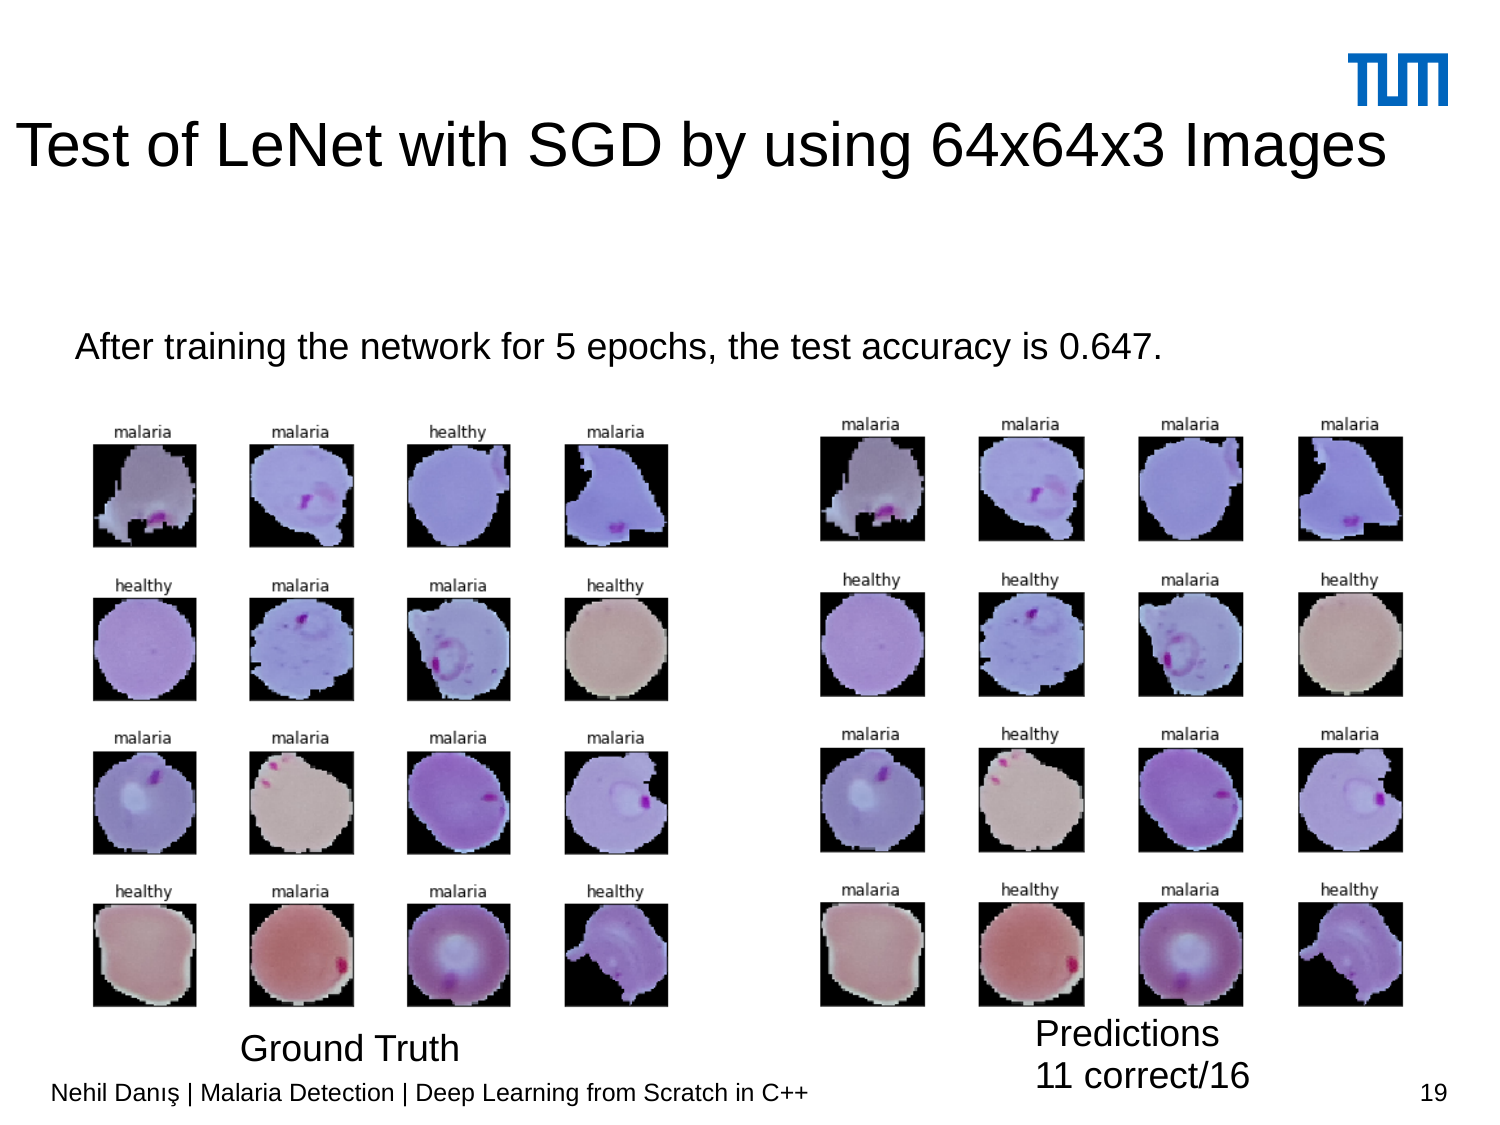

# Test of LeNet with SGD by using 64x64x3 Images
After training the network for 5 epochs, the test accuracy is 0.647.
	Predictions
	11 correct/16
	Ground Truth
Nehil Danış | Malaria Detection | Deep Learning from Scratch in C++